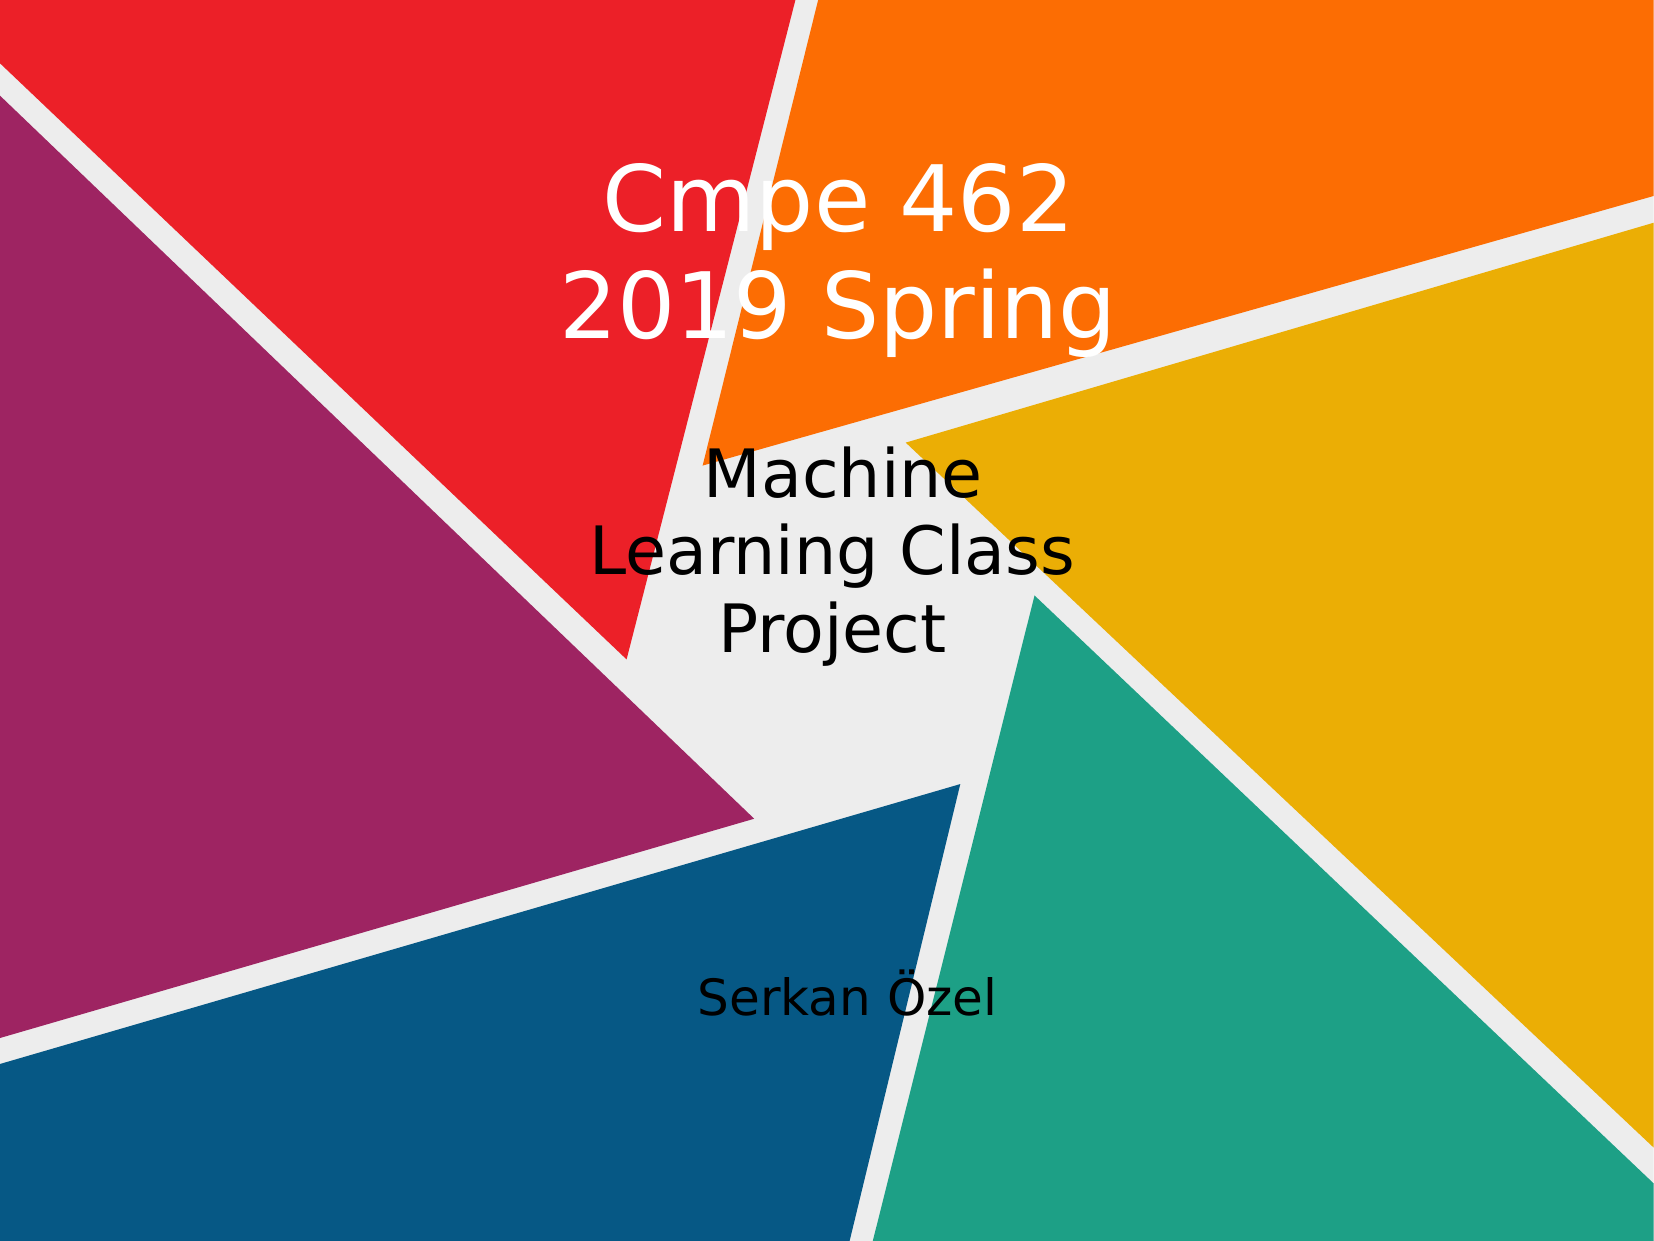

# Cmpe 462 2019 Spring
 Machine Learning Class Project
Serkan Özel